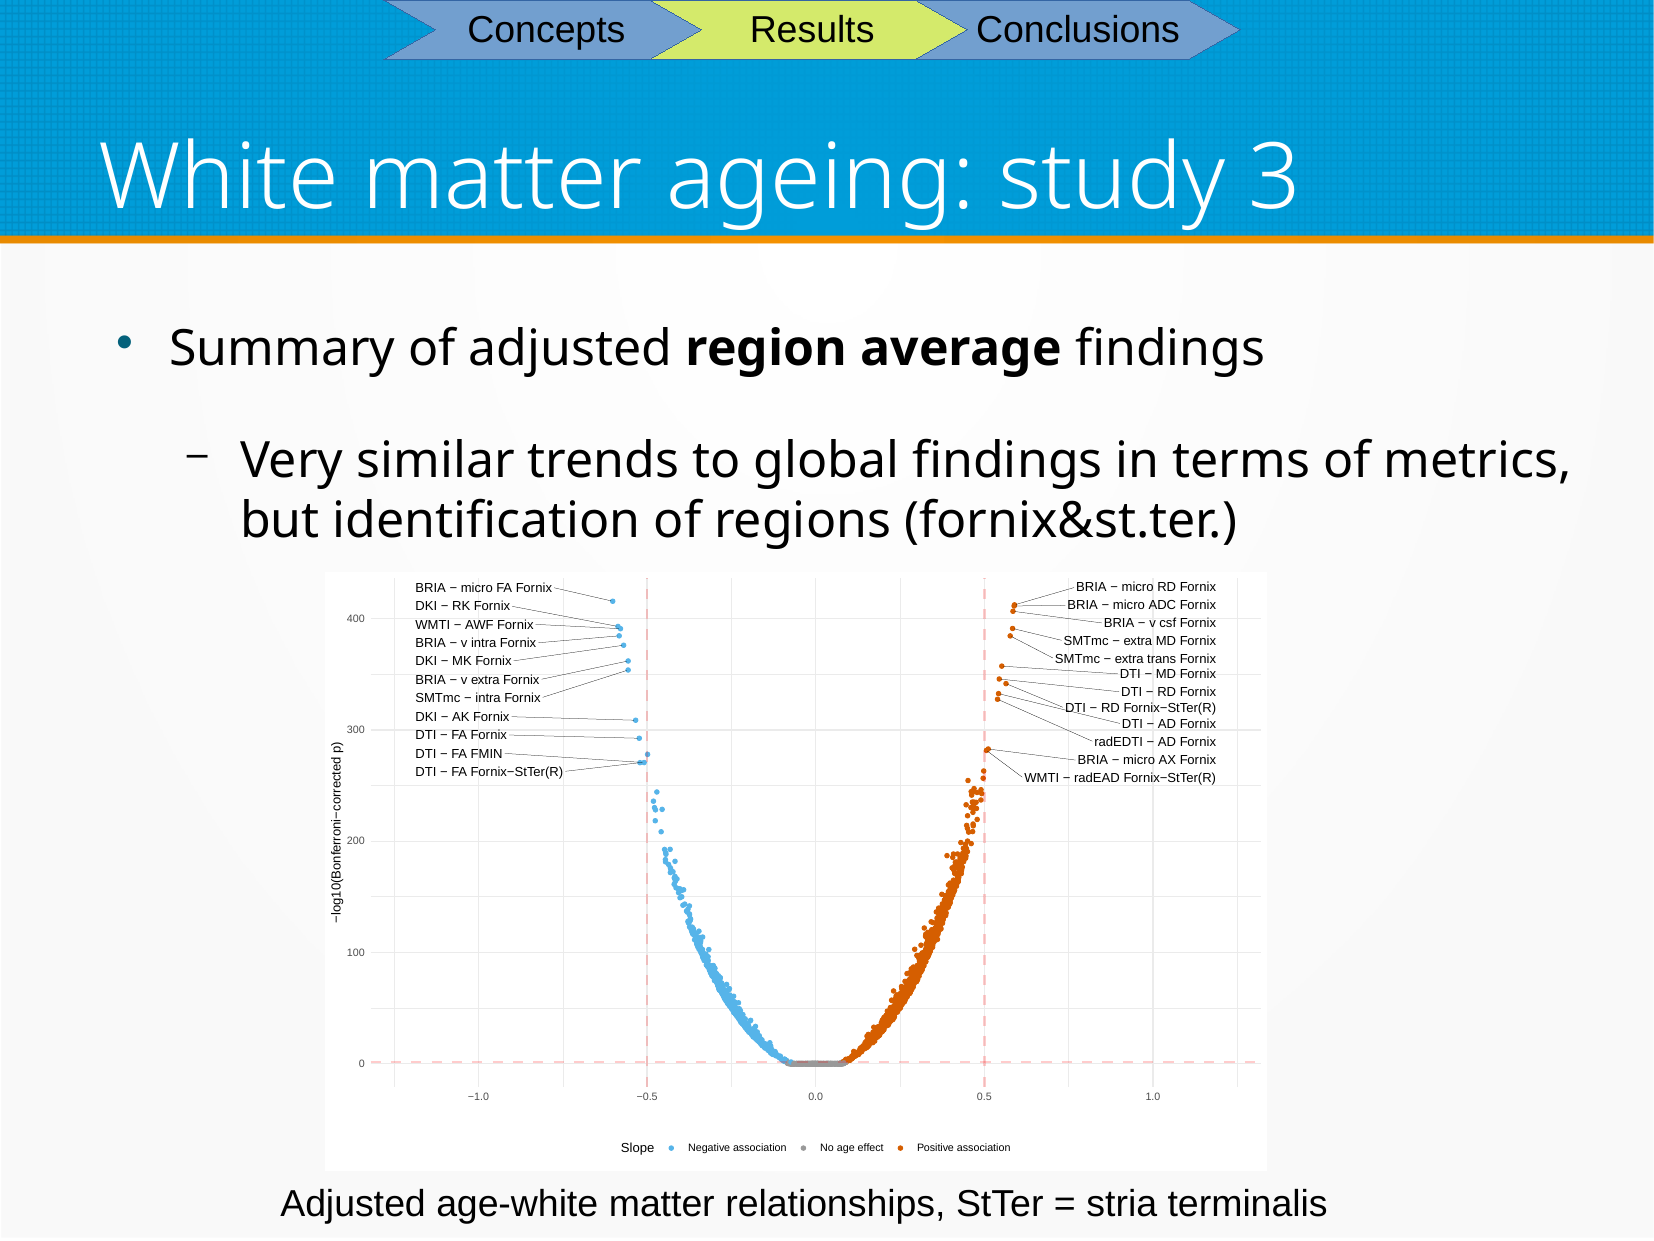

Concepts
Results
Conclusions
# White matter ageing: study 3
Summary of adjusted region average findings
Very similar trends to global findings in terms of metrics, but identification of regions (fornix&st.ter.)
Adjusted age-white matter relationships, StTer = stria terminalis